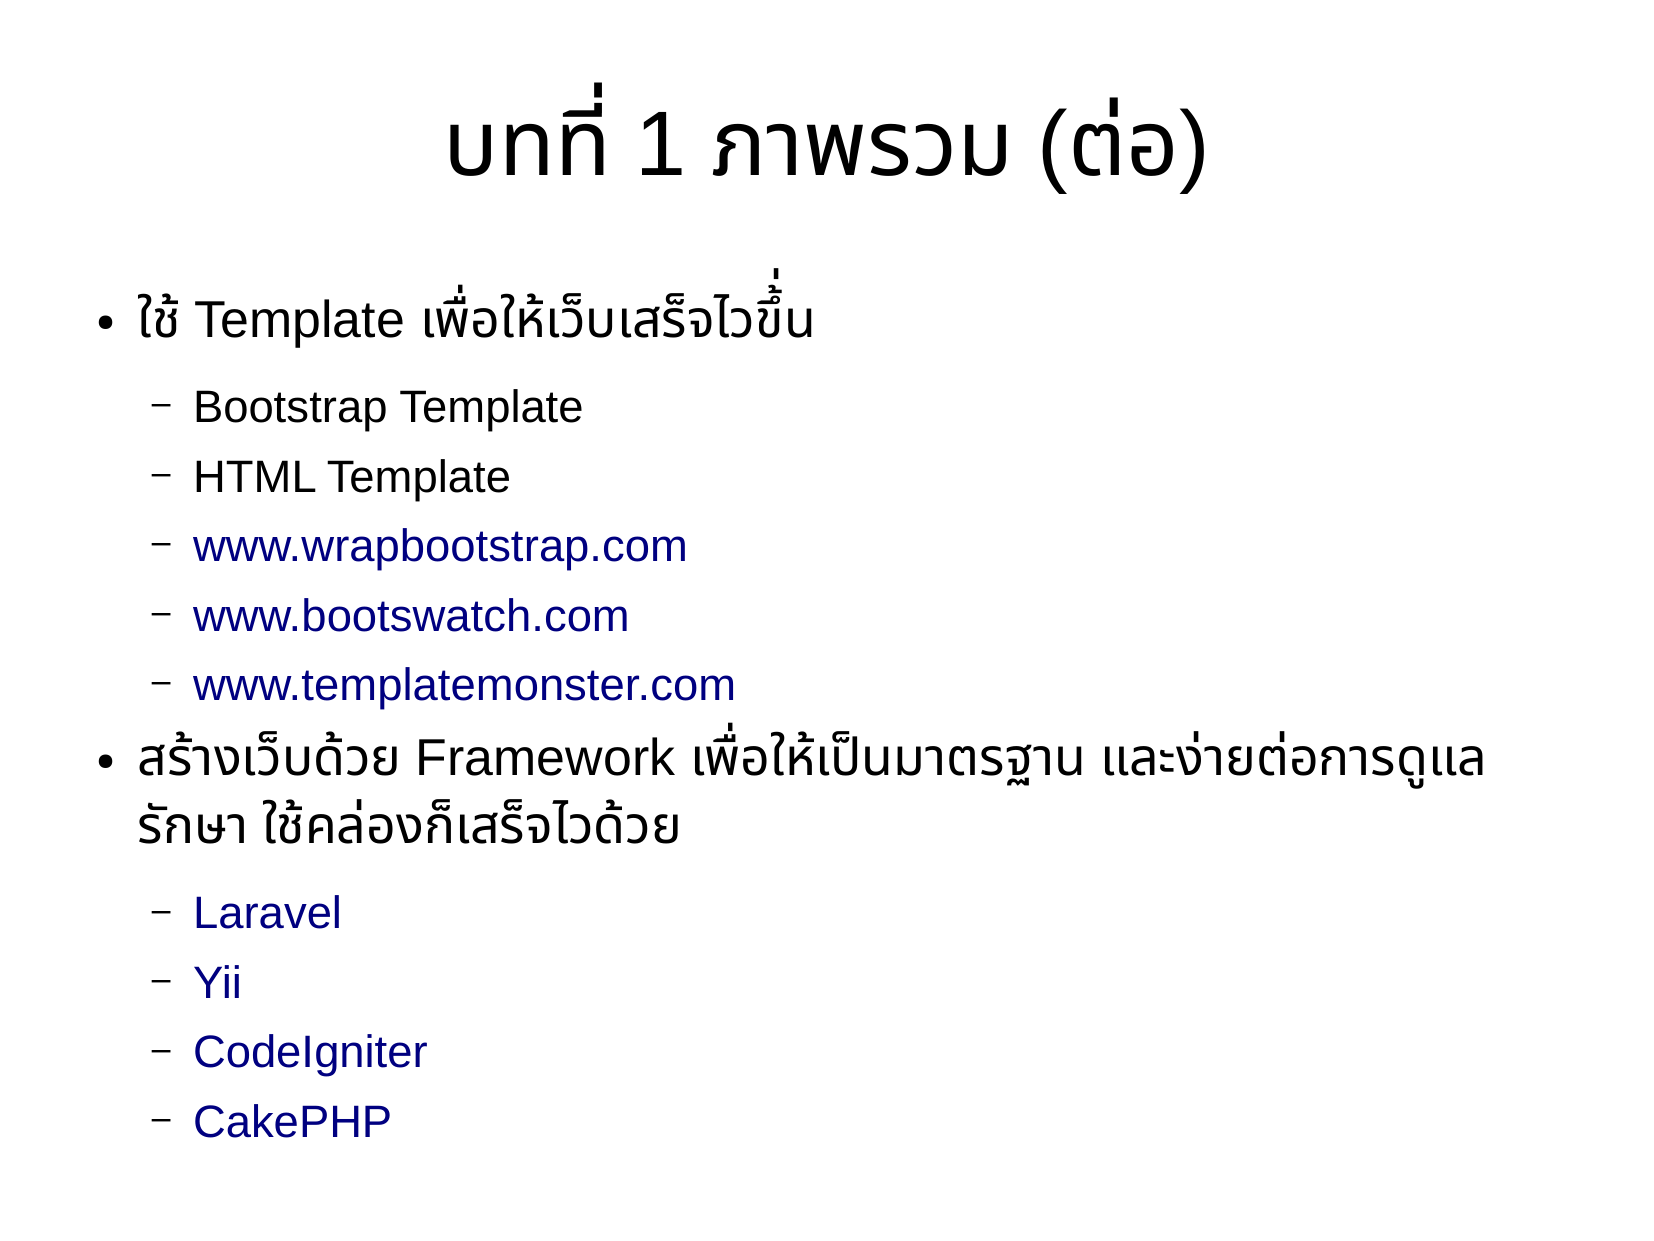

# บทที่ 1 ภาพรวม (ต่อ)
ใช้ Template เพื่อให้เว็บเสร็จไวขึ้่น
Bootstrap Template
HTML Template
www.wrapbootstrap.com
www.bootswatch.com
www.templatemonster.com
สร้างเว็บด้วย Framework เพื่อให้เป็นมาตรฐาน และง่ายต่อการดูแลรักษา ใช้คล่องก็เสร็จไวด้วย
Laravel
Yii
CodeIgniter
CakePHP